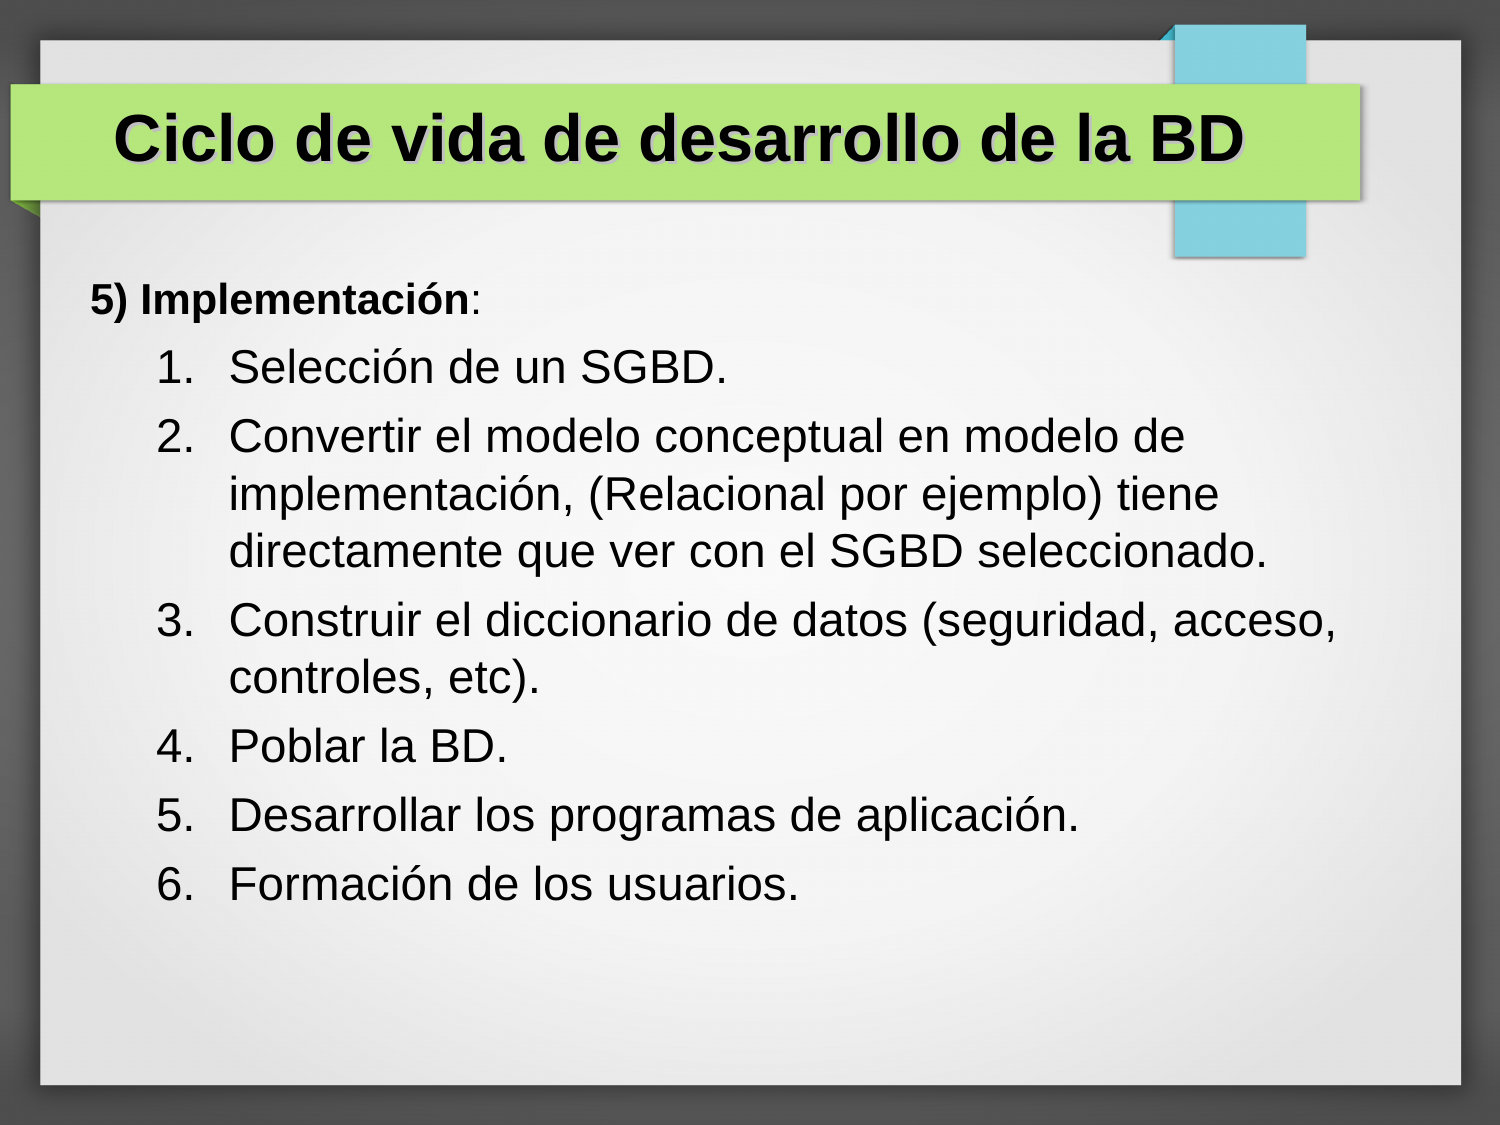

# Ciclo de vida de desarrollo de la BD
5) Implementación:
Selección de un SGBD.
Convertir el modelo conceptual en modelo de implementación, (Relacional por ejemplo) tiene directamente que ver con el SGBD seleccionado.
Construir el diccionario de datos (seguridad, acceso, controles, etc).
Poblar la BD.
Desarrollar los programas de aplicación.
Formación de los usuarios.